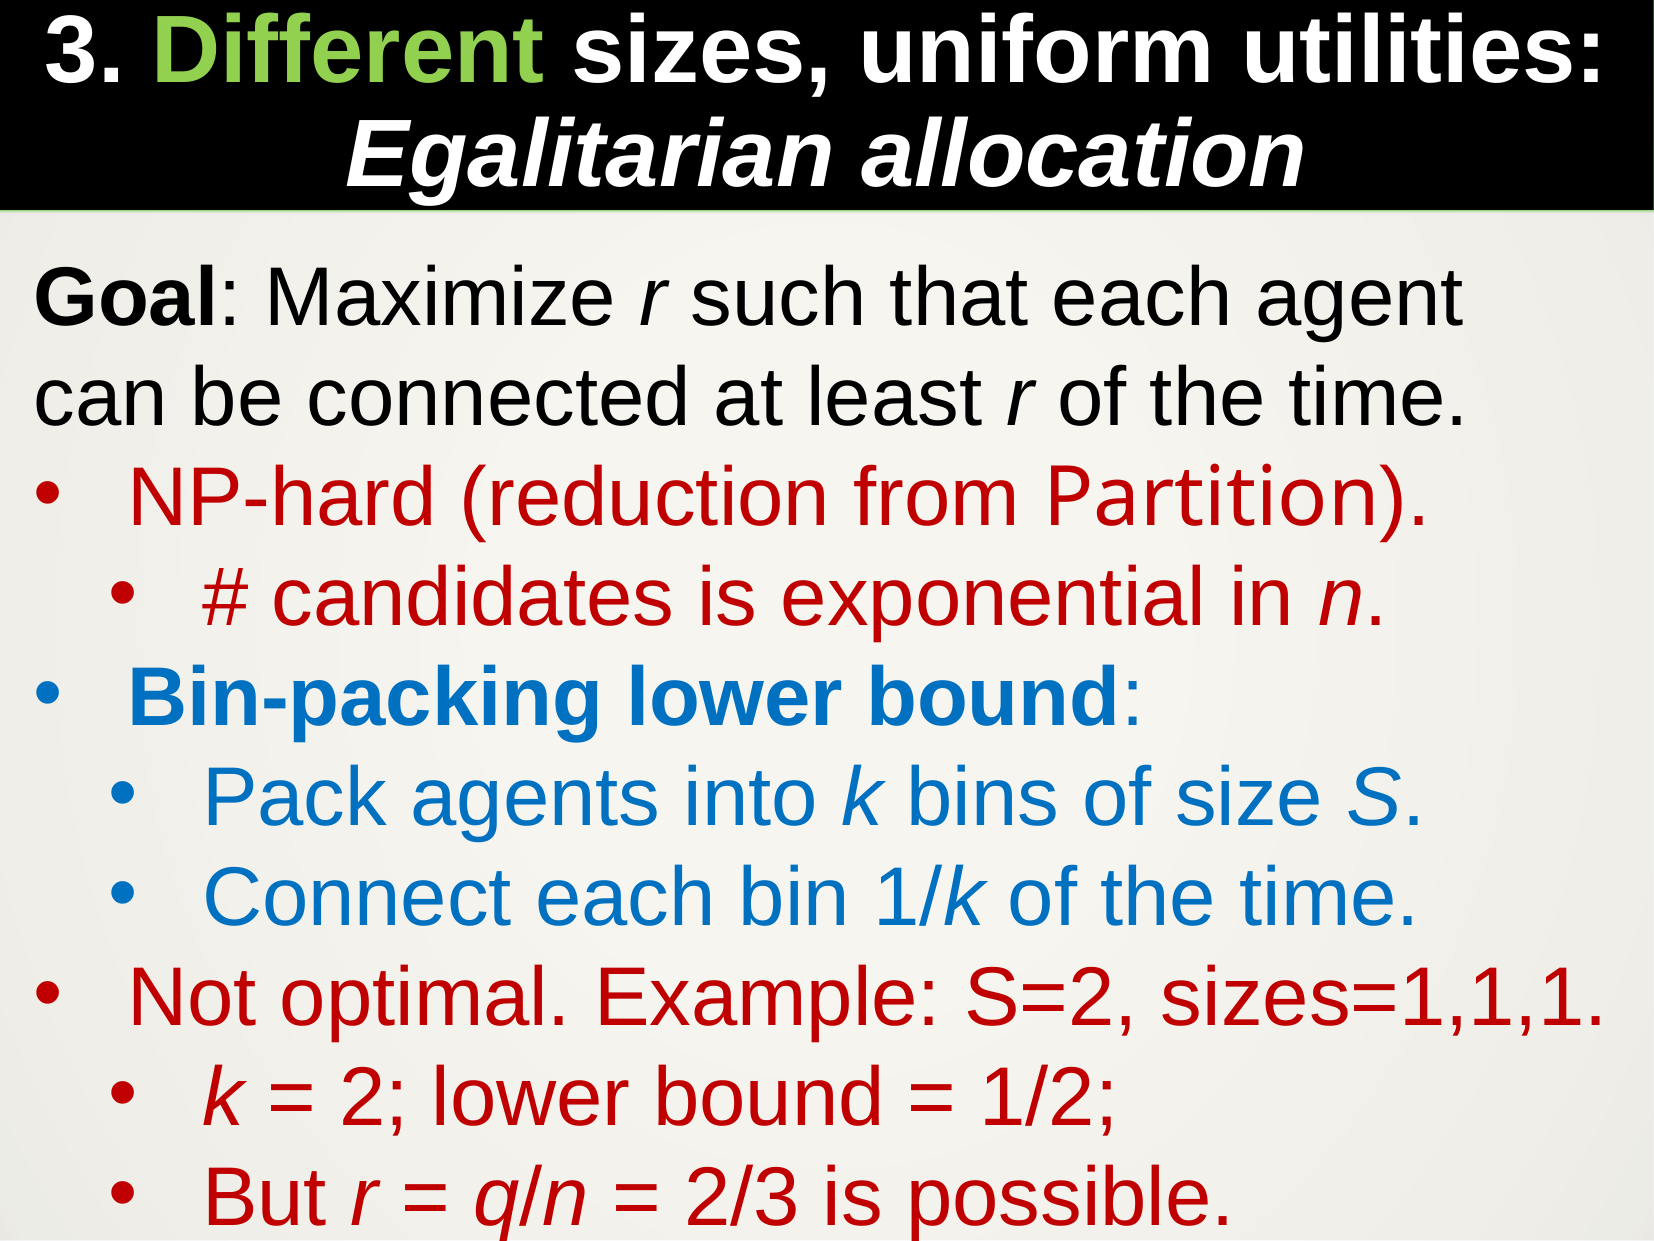

# 3. Different sizes, uniform utilities: Egalitarian allocation
Goal: Maximize r such that each agent can be connected at least r of the time.
NP-hard (reduction from Partition).
# candidates is exponential in n.
Bin-packing lower bound:
Pack agents into k bins of size S.
Connect each bin 1/k of the time.
Not optimal. Example: S=2, sizes=1,1,1.
k = 2; lower bound = 1/2;
But r = q/n = 2/3 is possible.